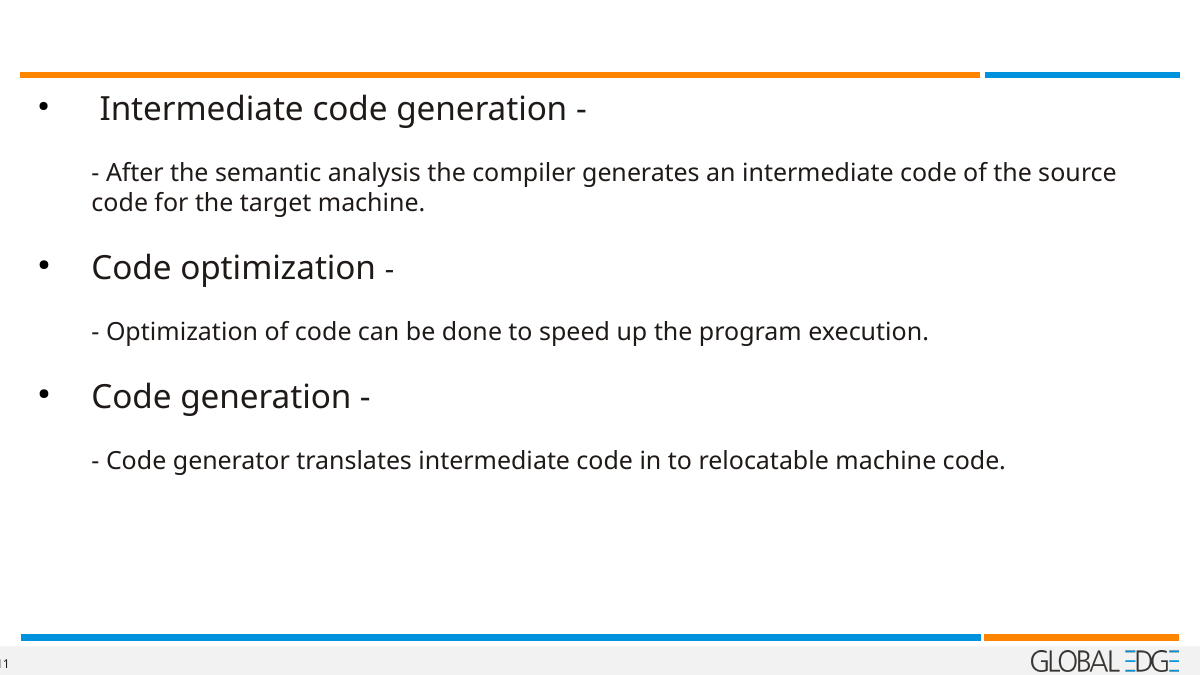

#
 Intermediate code generation -
- After the semantic analysis the compiler generates an intermediate code of the source code for the target machine.
Code optimization -
- Optimization of code can be done to speed up the program execution.
Code generation -
- Code generator translates intermediate code in to relocatable machine code.